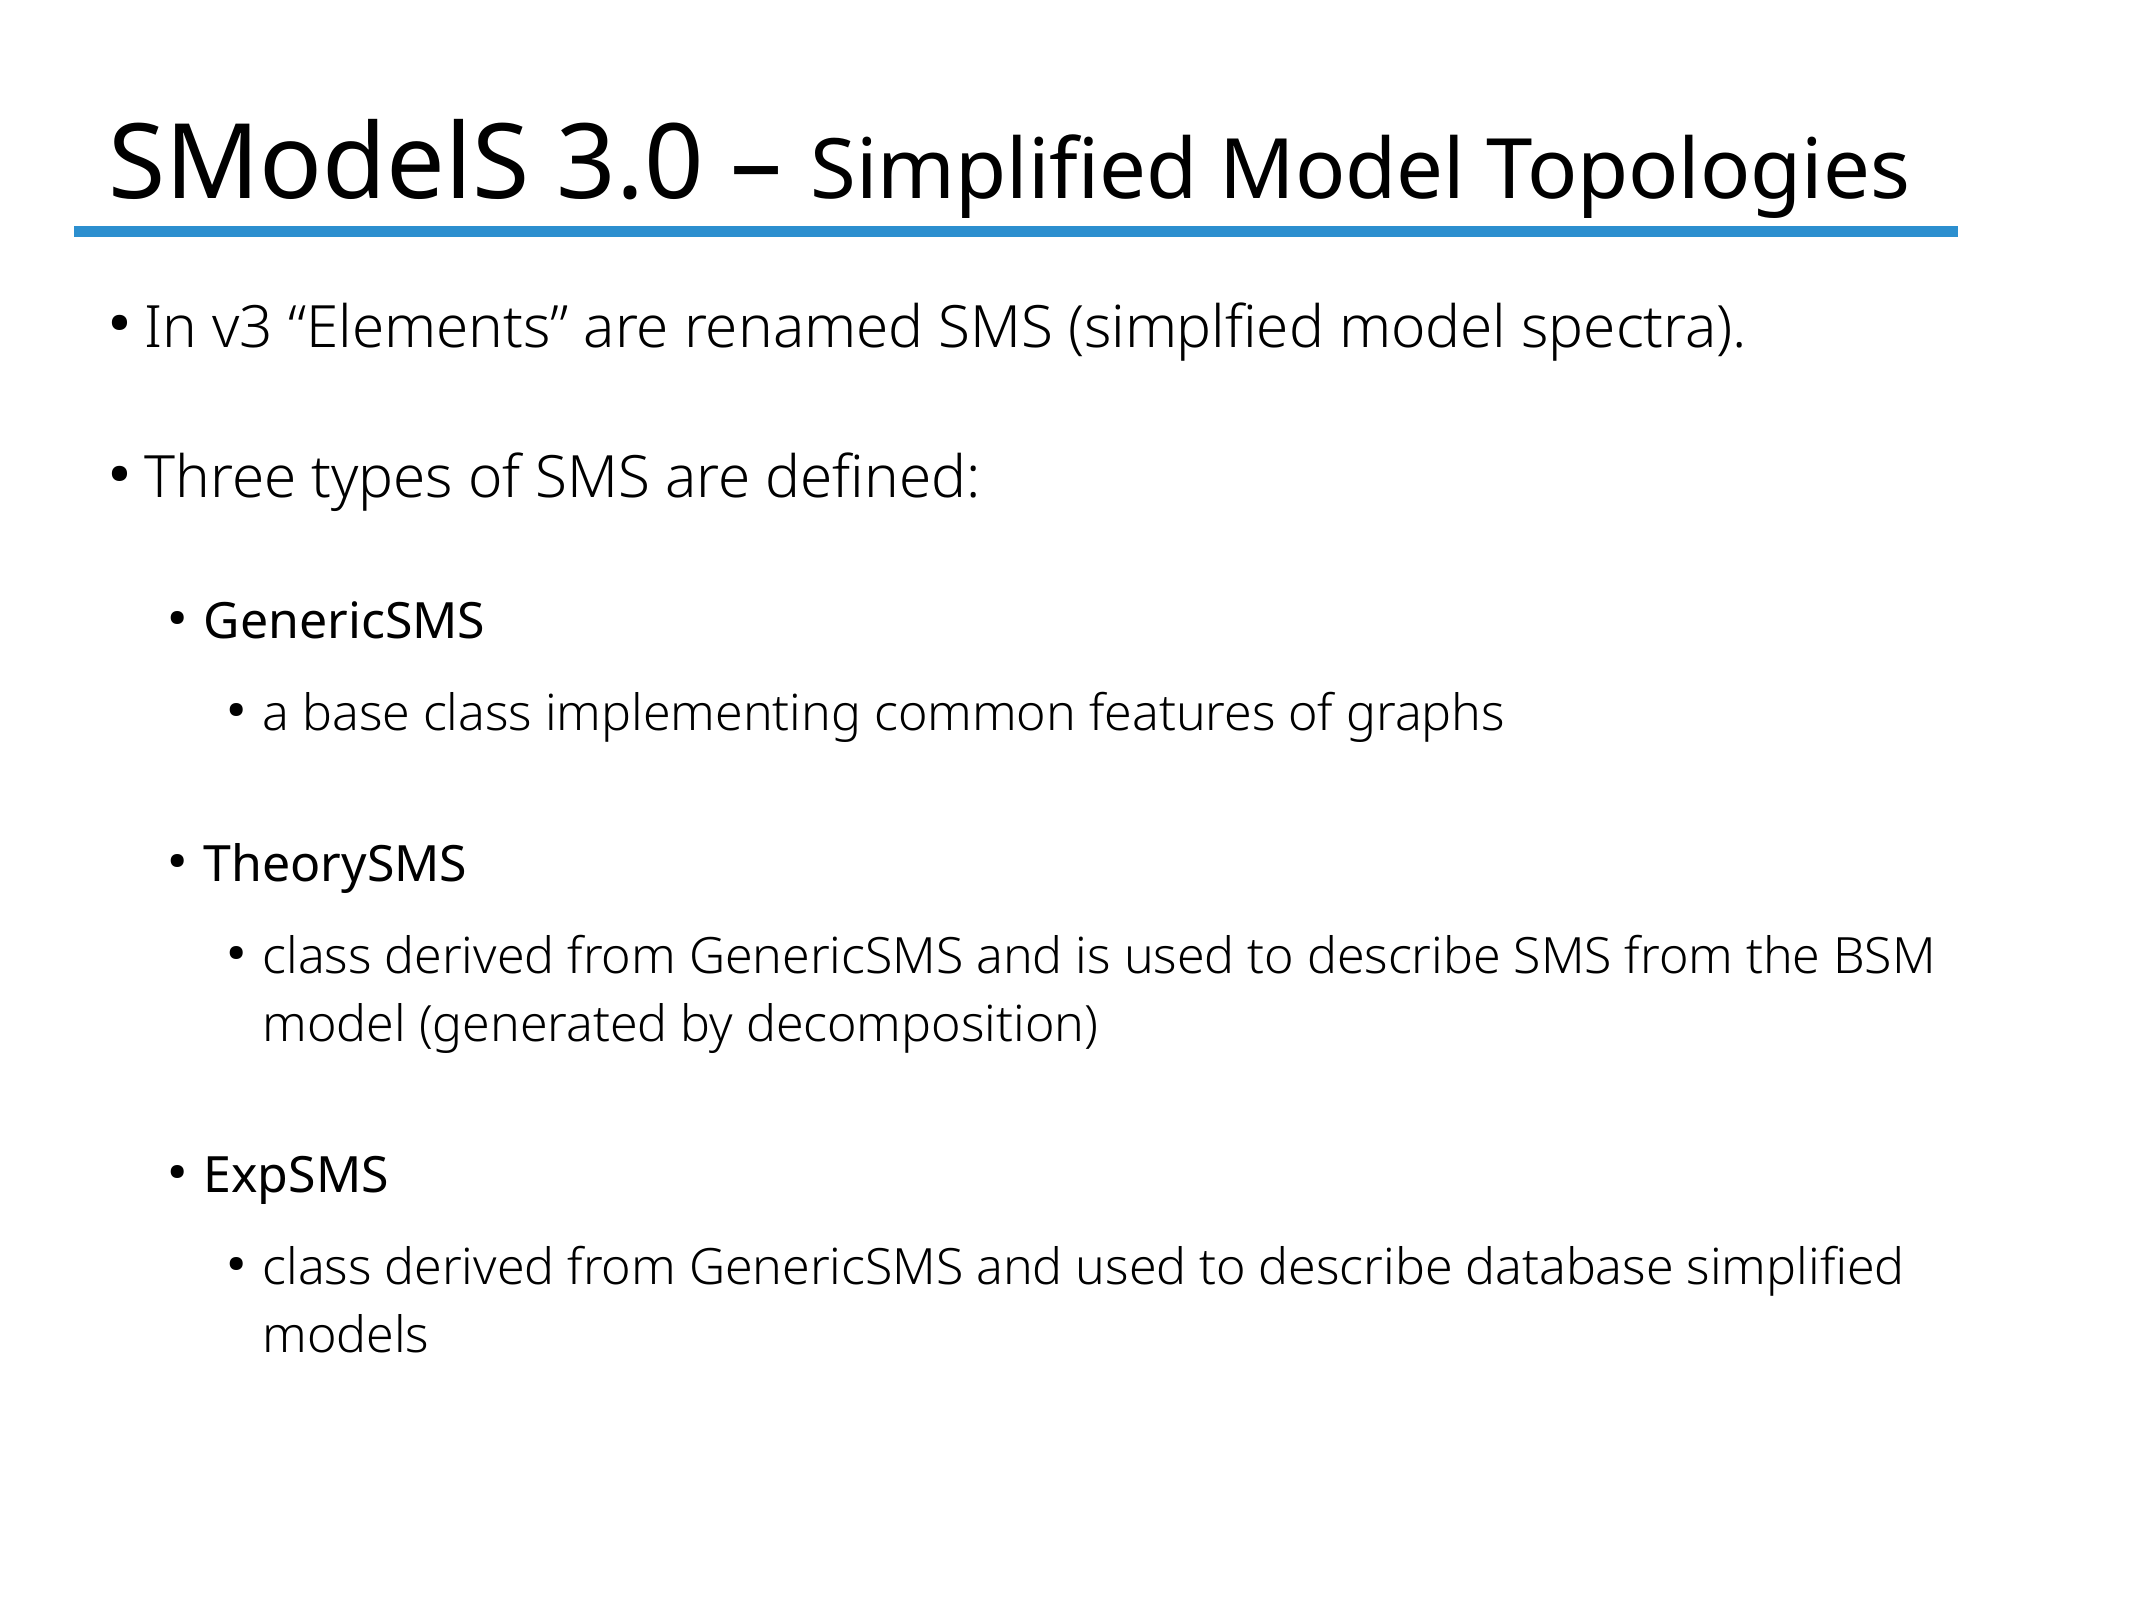

SModelS 3.0 – Simplified Model Topologies
In v3 “Elements” are renamed SMS (simplfied model spectra).
Three types of SMS are defined:
GenericSMS
a base class implementing common features of graphs
TheorySMS
class derived from GenericSMS and is used to describe SMS from the BSM model (generated by decomposition)
ExpSMS
class derived from GenericSMS and used to describe database simplified models